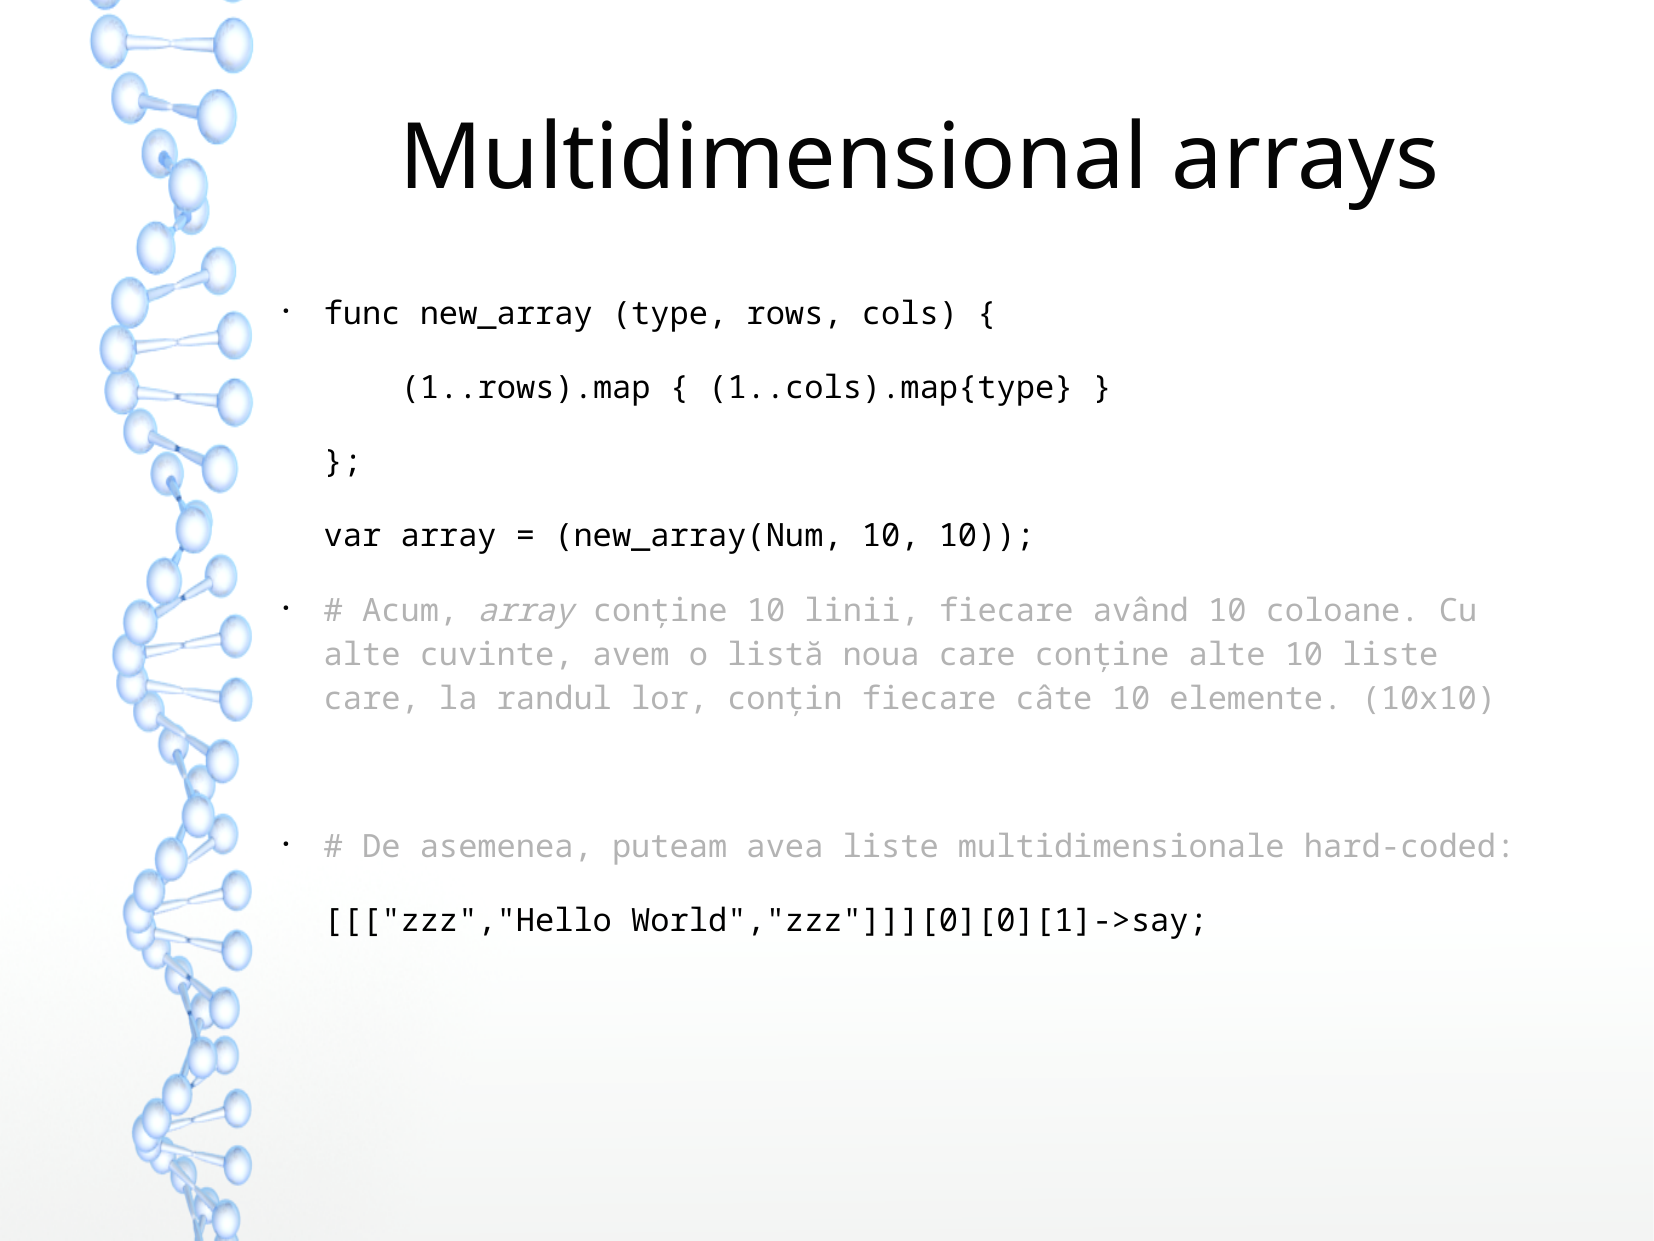

# Multidimensional arrays
func new_array (type, rows, cols) {
 (1..rows).map { (1..cols).map{type} }
};
var array = (new_array(Num, 10, 10));
# Acum, array conține 10 linii, fiecare având 10 coloane. Cu alte cuvinte, avem o listă noua care conține alte 10 liste care, la randul lor, conțin fiecare câte 10 elemente. (10x10)
# De asemenea, puteam avea liste multidimensionale hard-coded:
[[["zzz","Hello World","zzz"]]][0][0][1]->say;